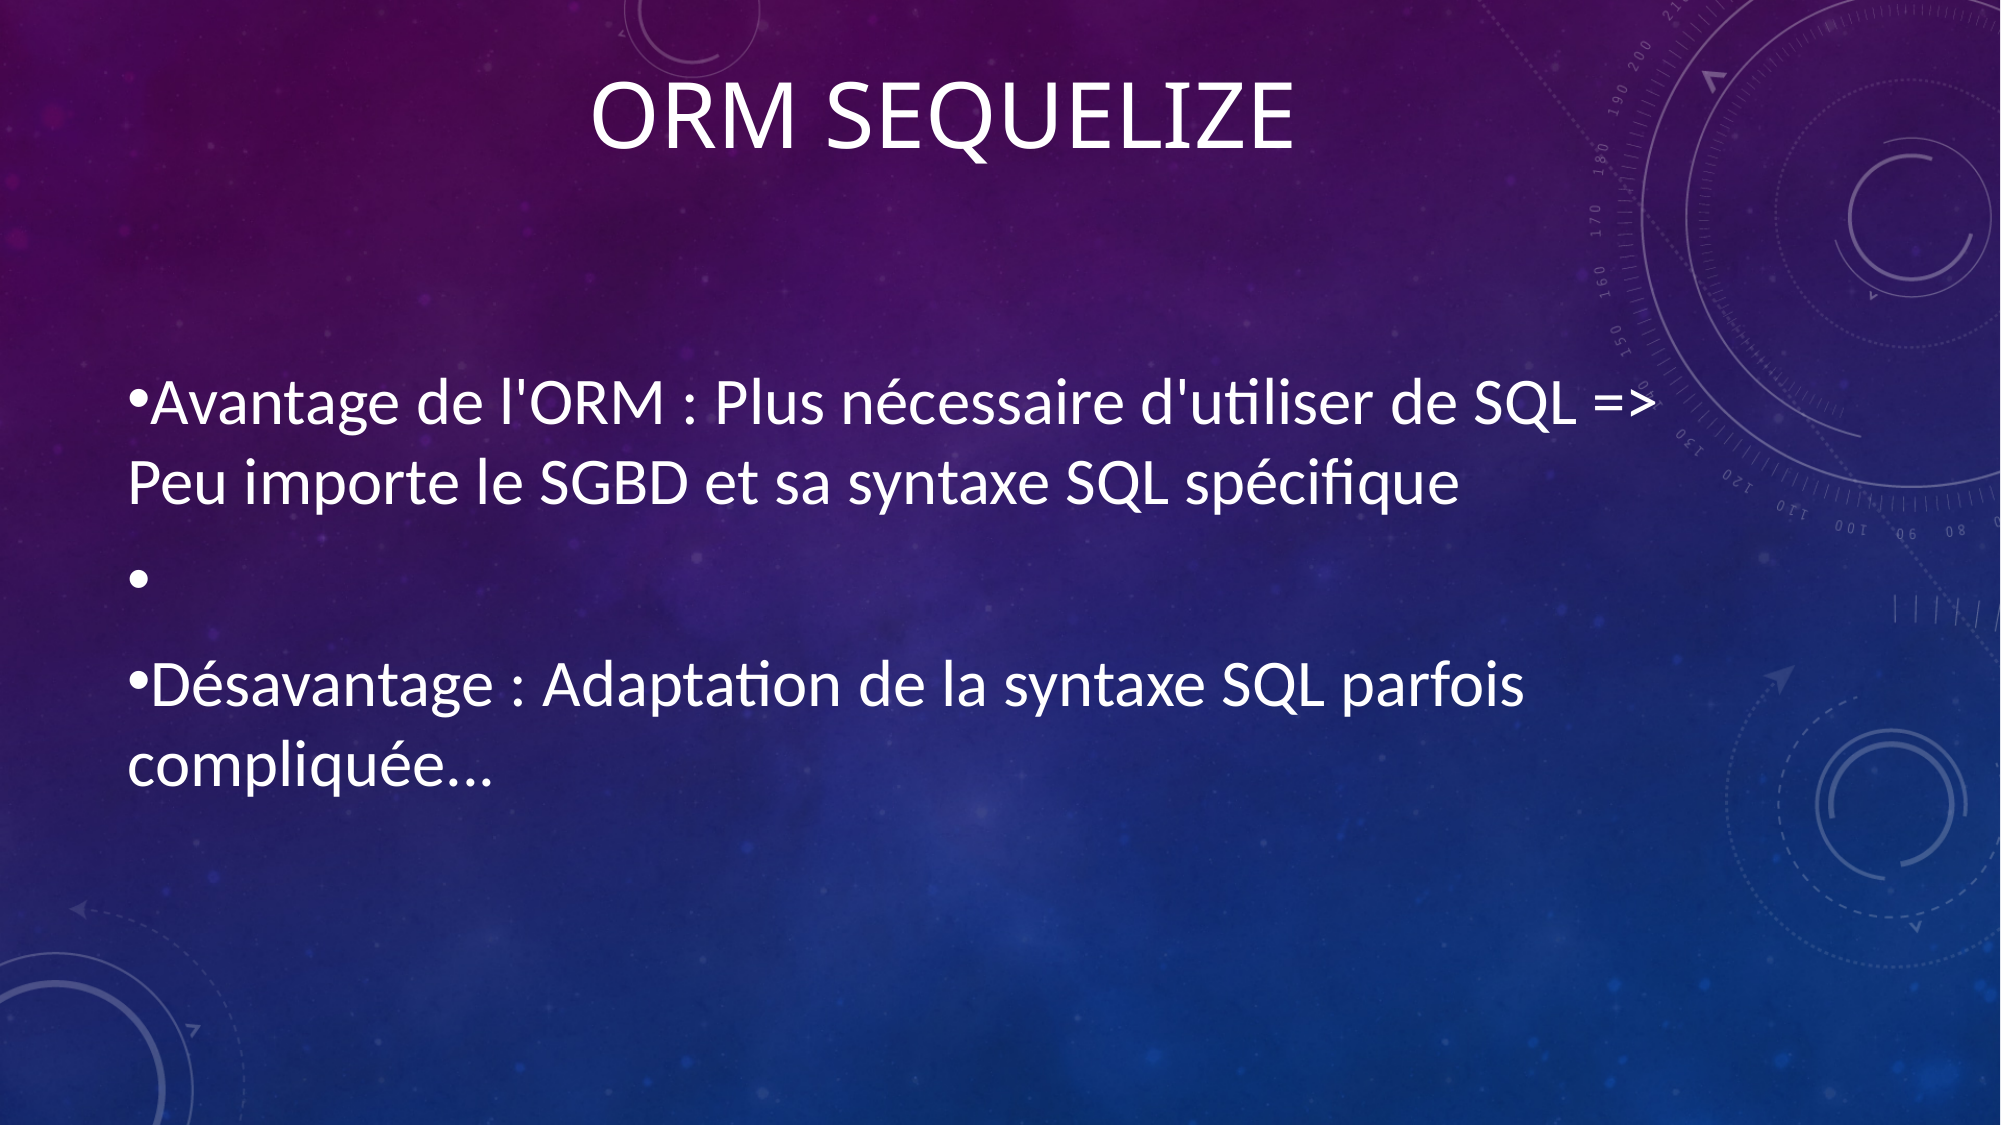

# ORM sequelize
Avantage de l'ORM : Plus nécessaire d'utiliser de SQL => Peu importe le SGBD et sa syntaxe SQL spécifique
Désavantage : Adaptation de la syntaxe SQL parfois compliquée...